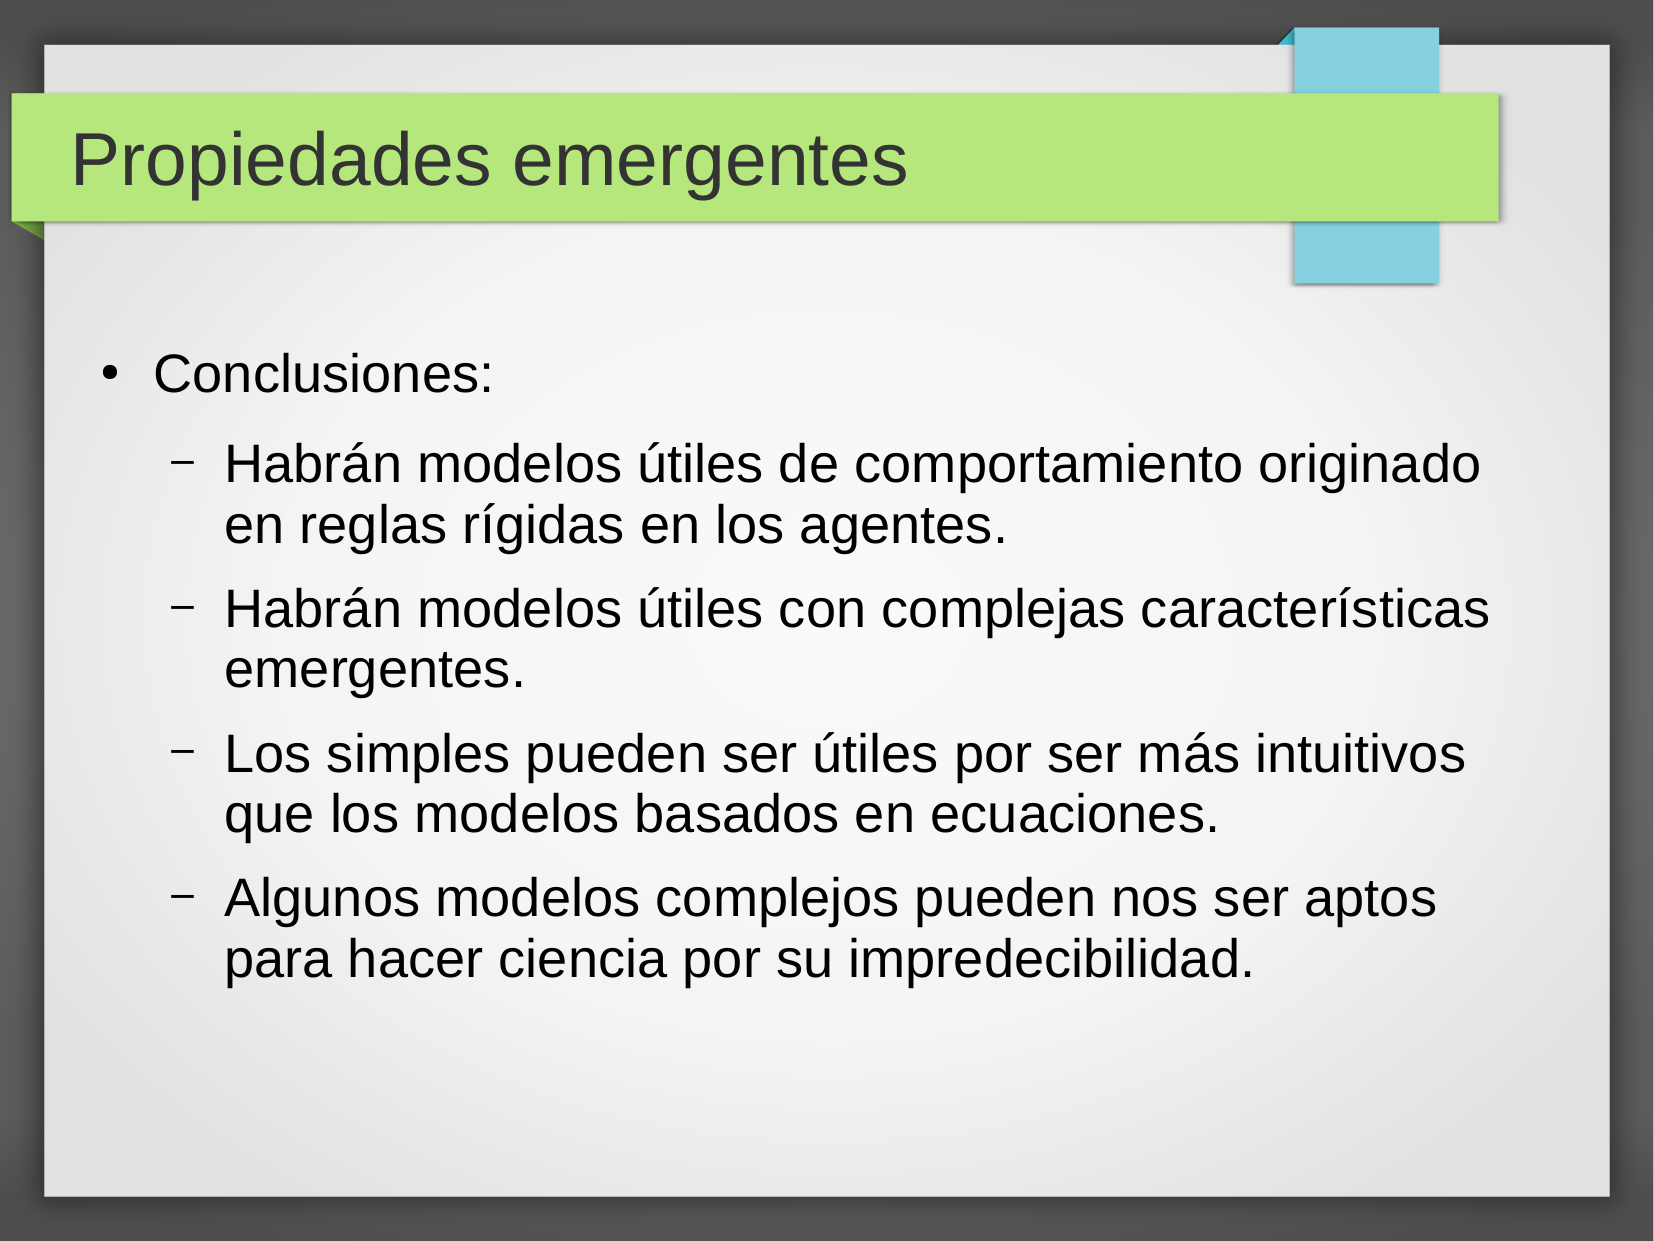

# Propiedades emergentes
Conclusiones:
Habrán modelos útiles de comportamiento originado en reglas rígidas en los agentes.
Habrán modelos útiles con complejas características emergentes.
Los simples pueden ser útiles por ser más intuitivos que los modelos basados en ecuaciones.
Algunos modelos complejos pueden nos ser aptos para hacer ciencia por su impredecibilidad.